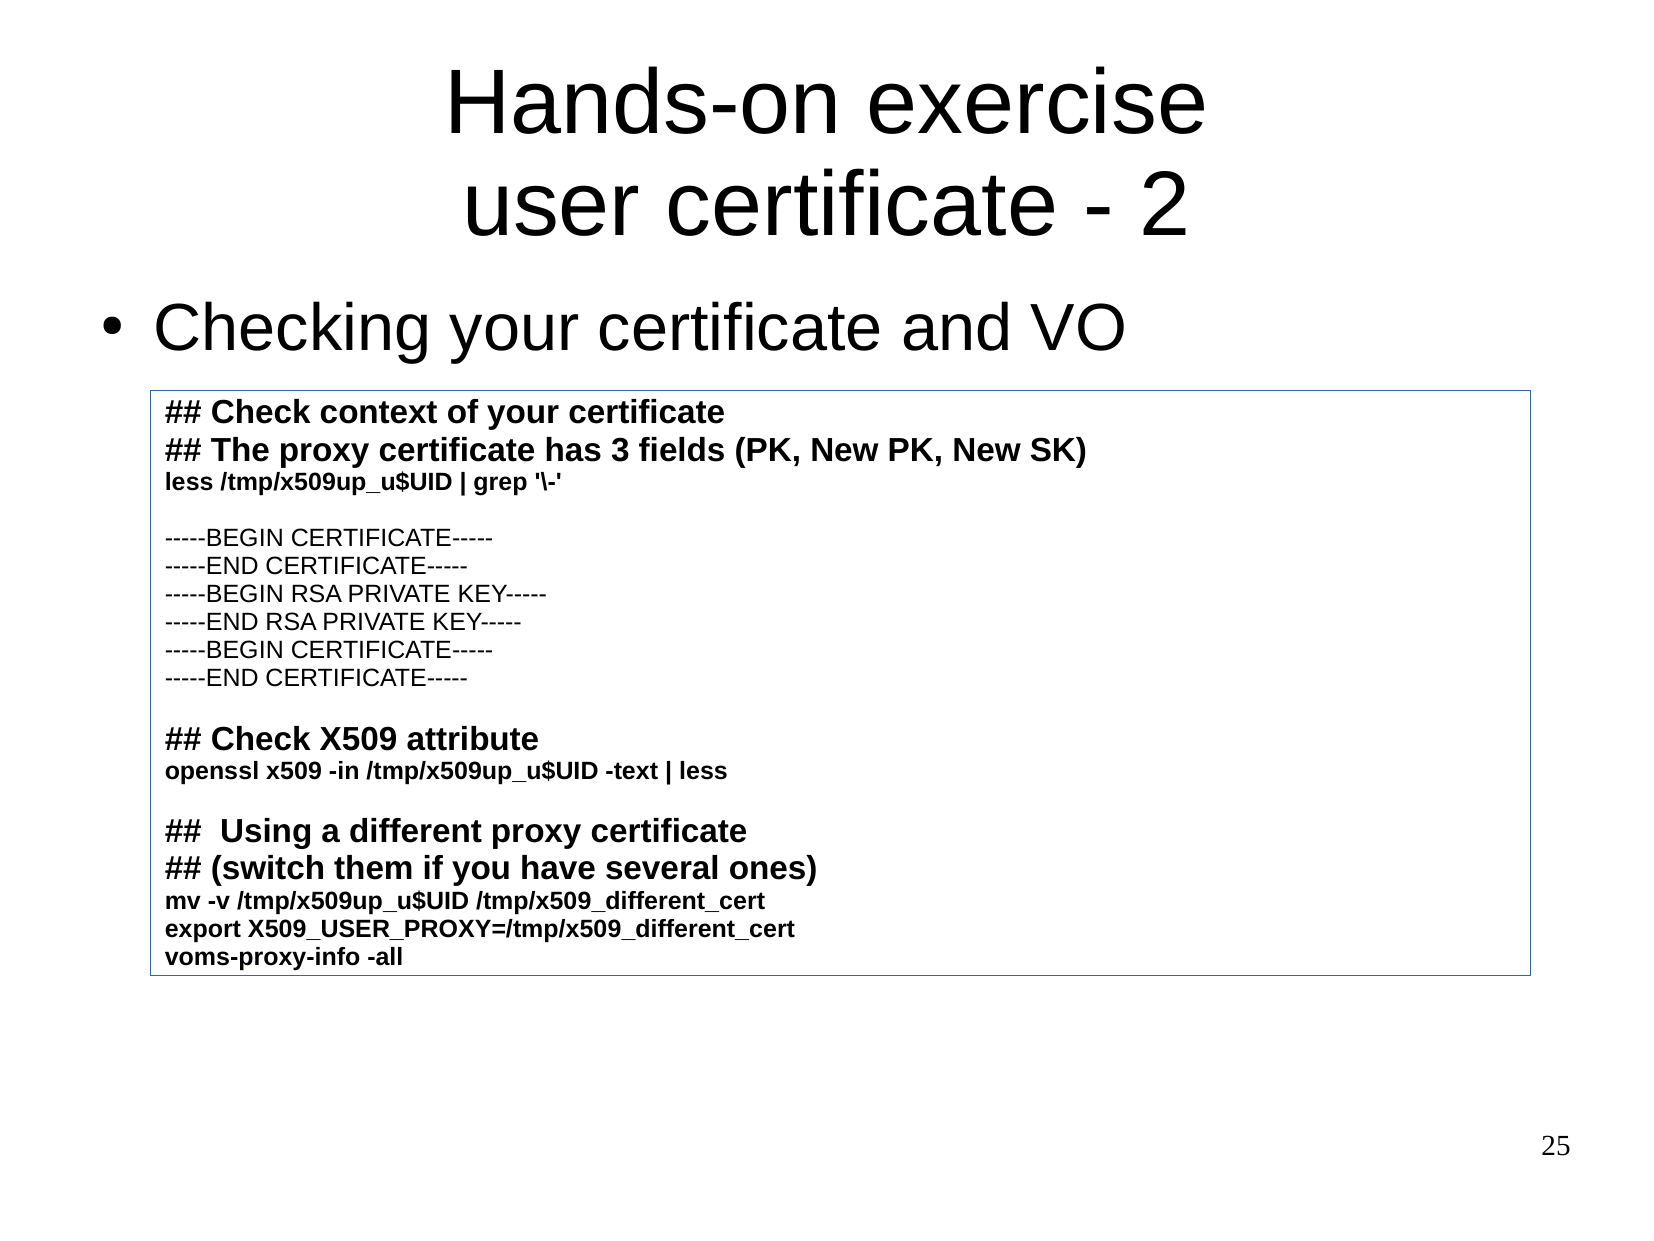

# Hands-on exercise user certificate - 2
Checking your certificate and VO
## Check context of your certificate
## The proxy certificate has 3 fields (PK, New PK, New SK)
less /tmp/x509up_u$UID | grep '\-'
-----BEGIN CERTIFICATE-----
-----END CERTIFICATE-----
-----BEGIN RSA PRIVATE KEY-----
-----END RSA PRIVATE KEY-----
-----BEGIN CERTIFICATE-----
-----END CERTIFICATE-----
## Check X509 attribute
openssl x509 -in /tmp/x509up_u$UID -text | less
## Using a different proxy certificate
## (switch them if you have several ones)
mv -v /tmp/x509up_u$UID /tmp/x509_different_cert
export X509_USER_PROXY=/tmp/x509_different_cert
voms-proxy-info -all
25